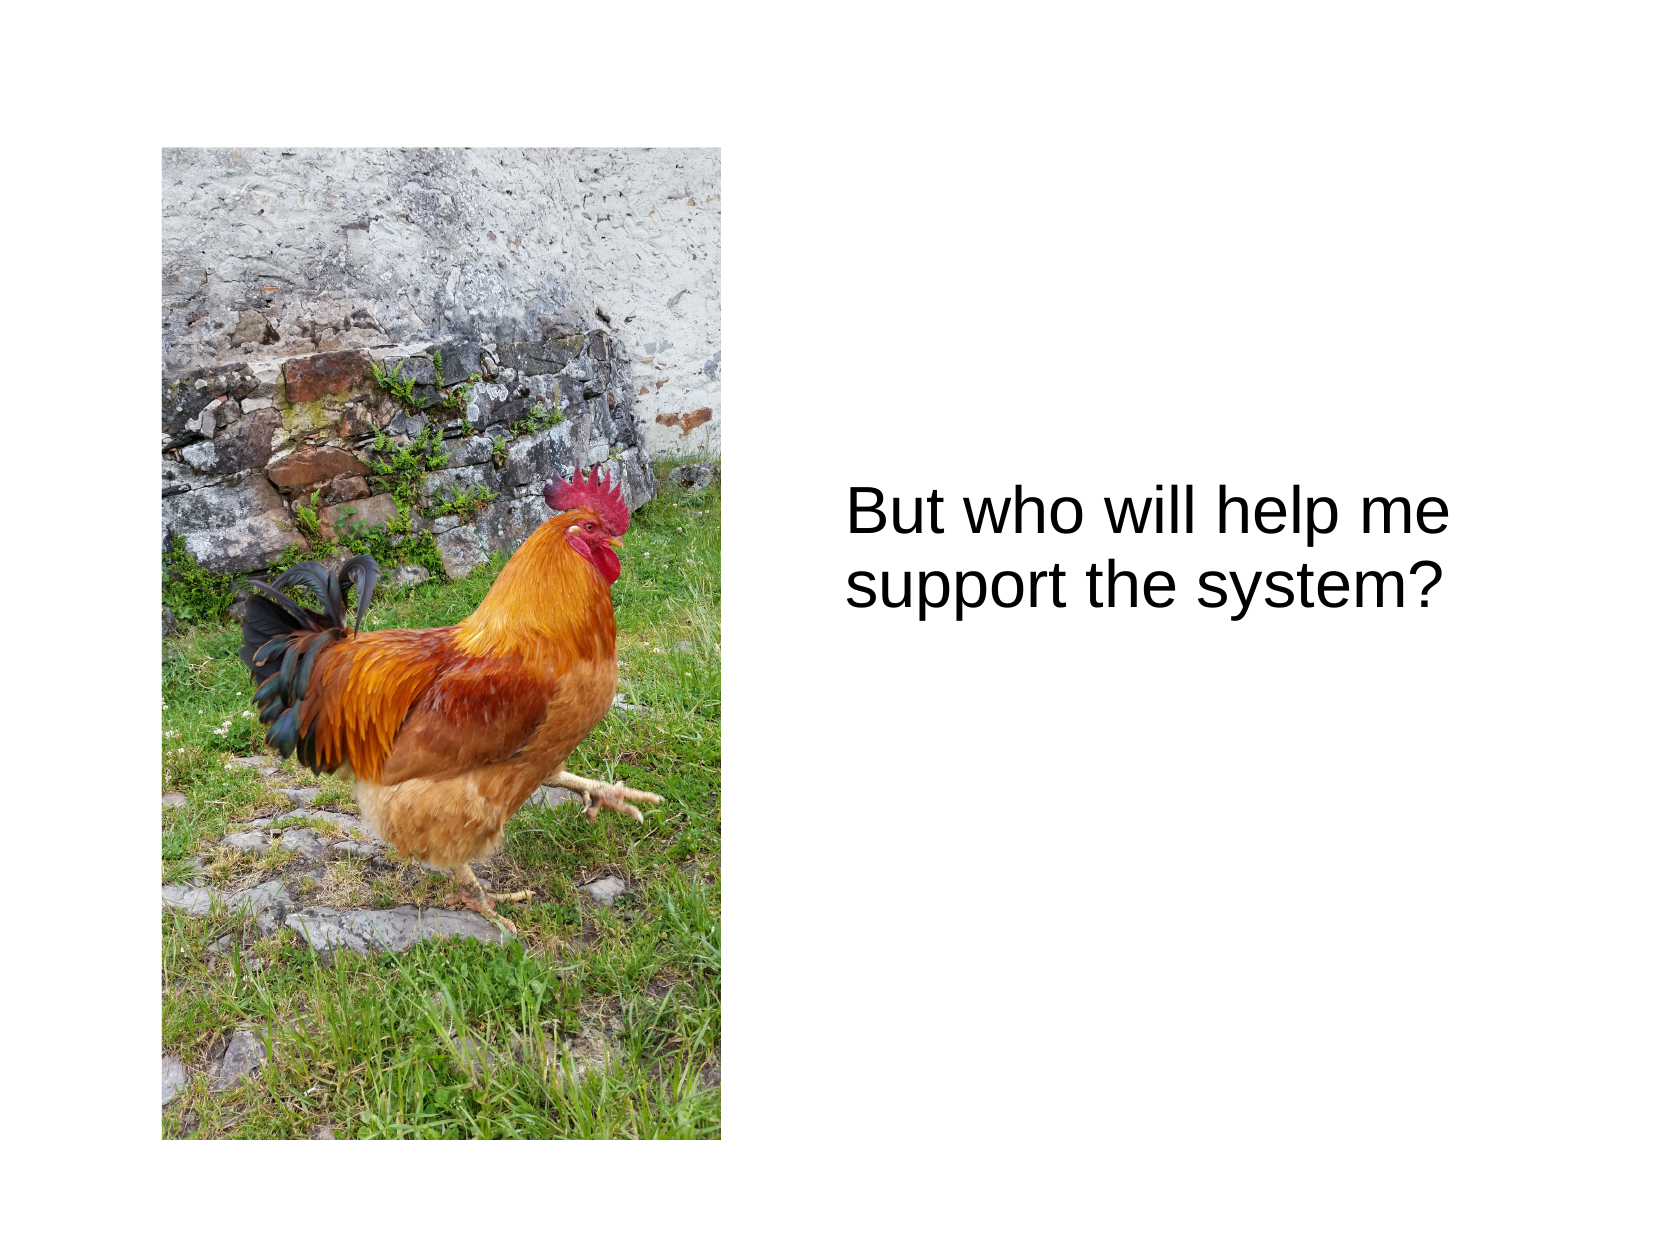

# But who will help me support the system?